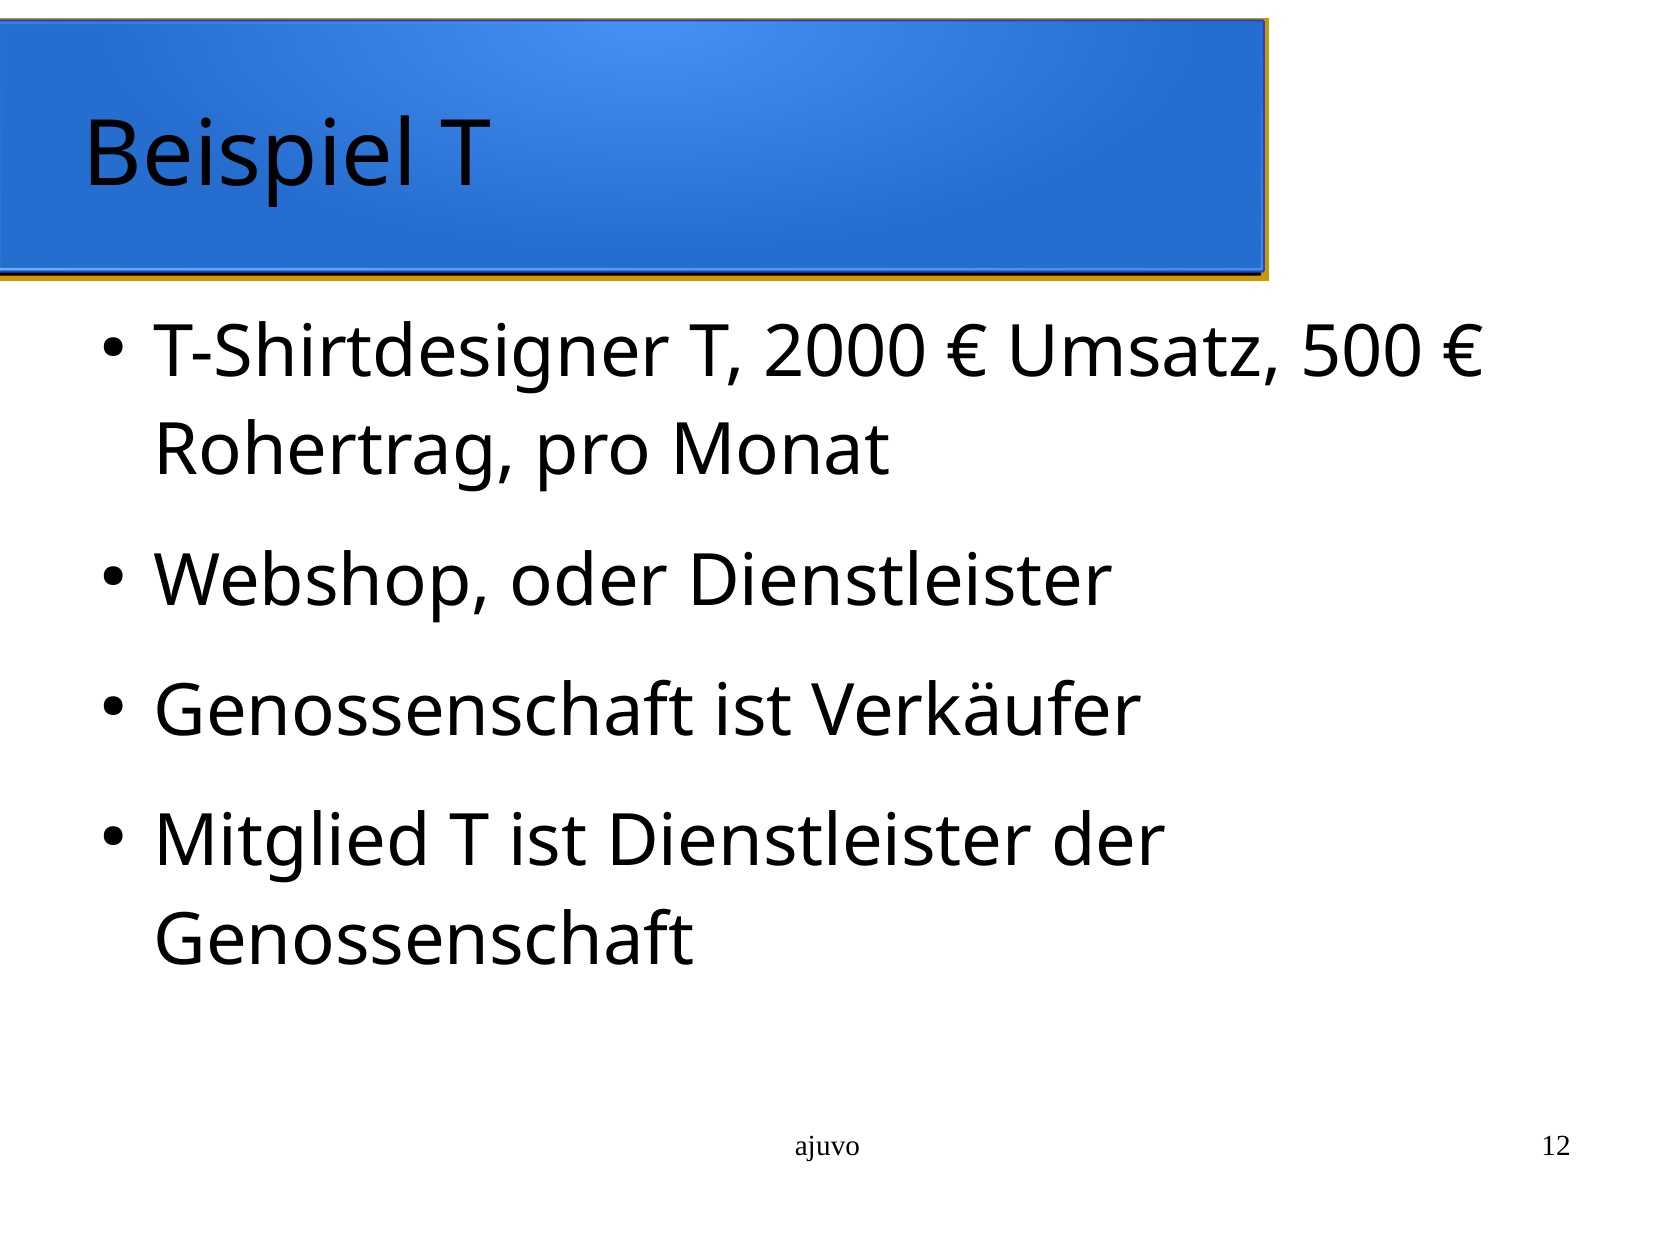

# Beispiel T
T-Shirtdesigner T, 2000 € Umsatz, 500 € Rohertrag, pro Monat
Webshop, oder Dienstleister
Genossenschaft ist Verkäufer
Mitglied T ist Dienstleister der Genossenschaft
ajuvo
12